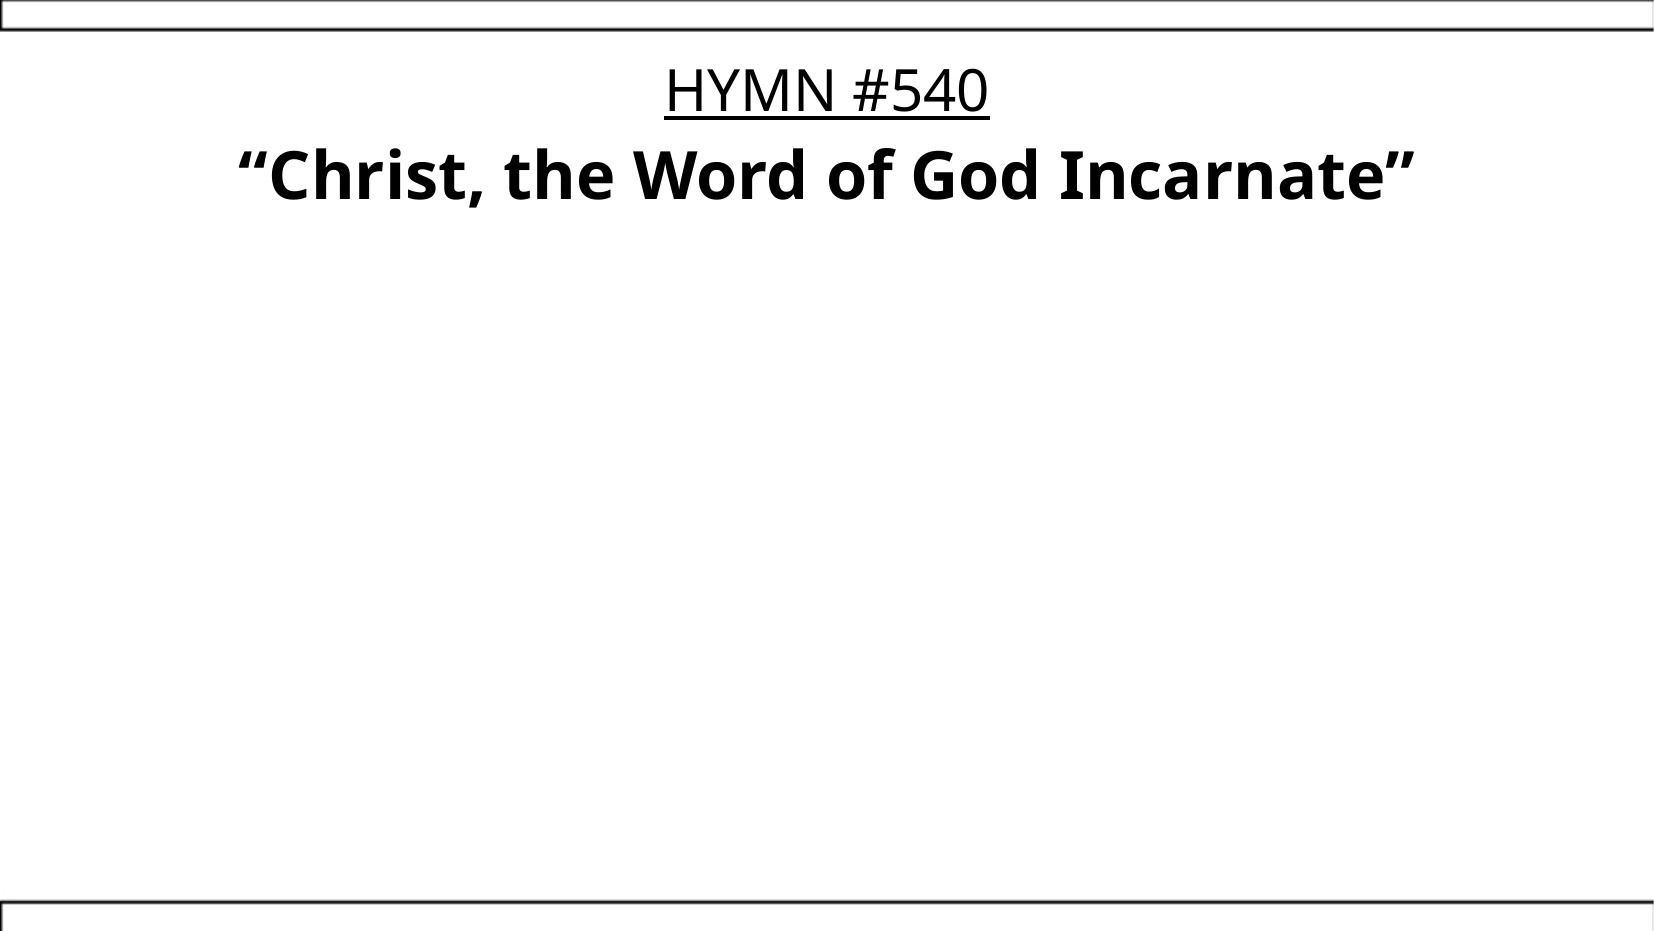

HYMN #540
“Christ, the Word of God Incarnate”